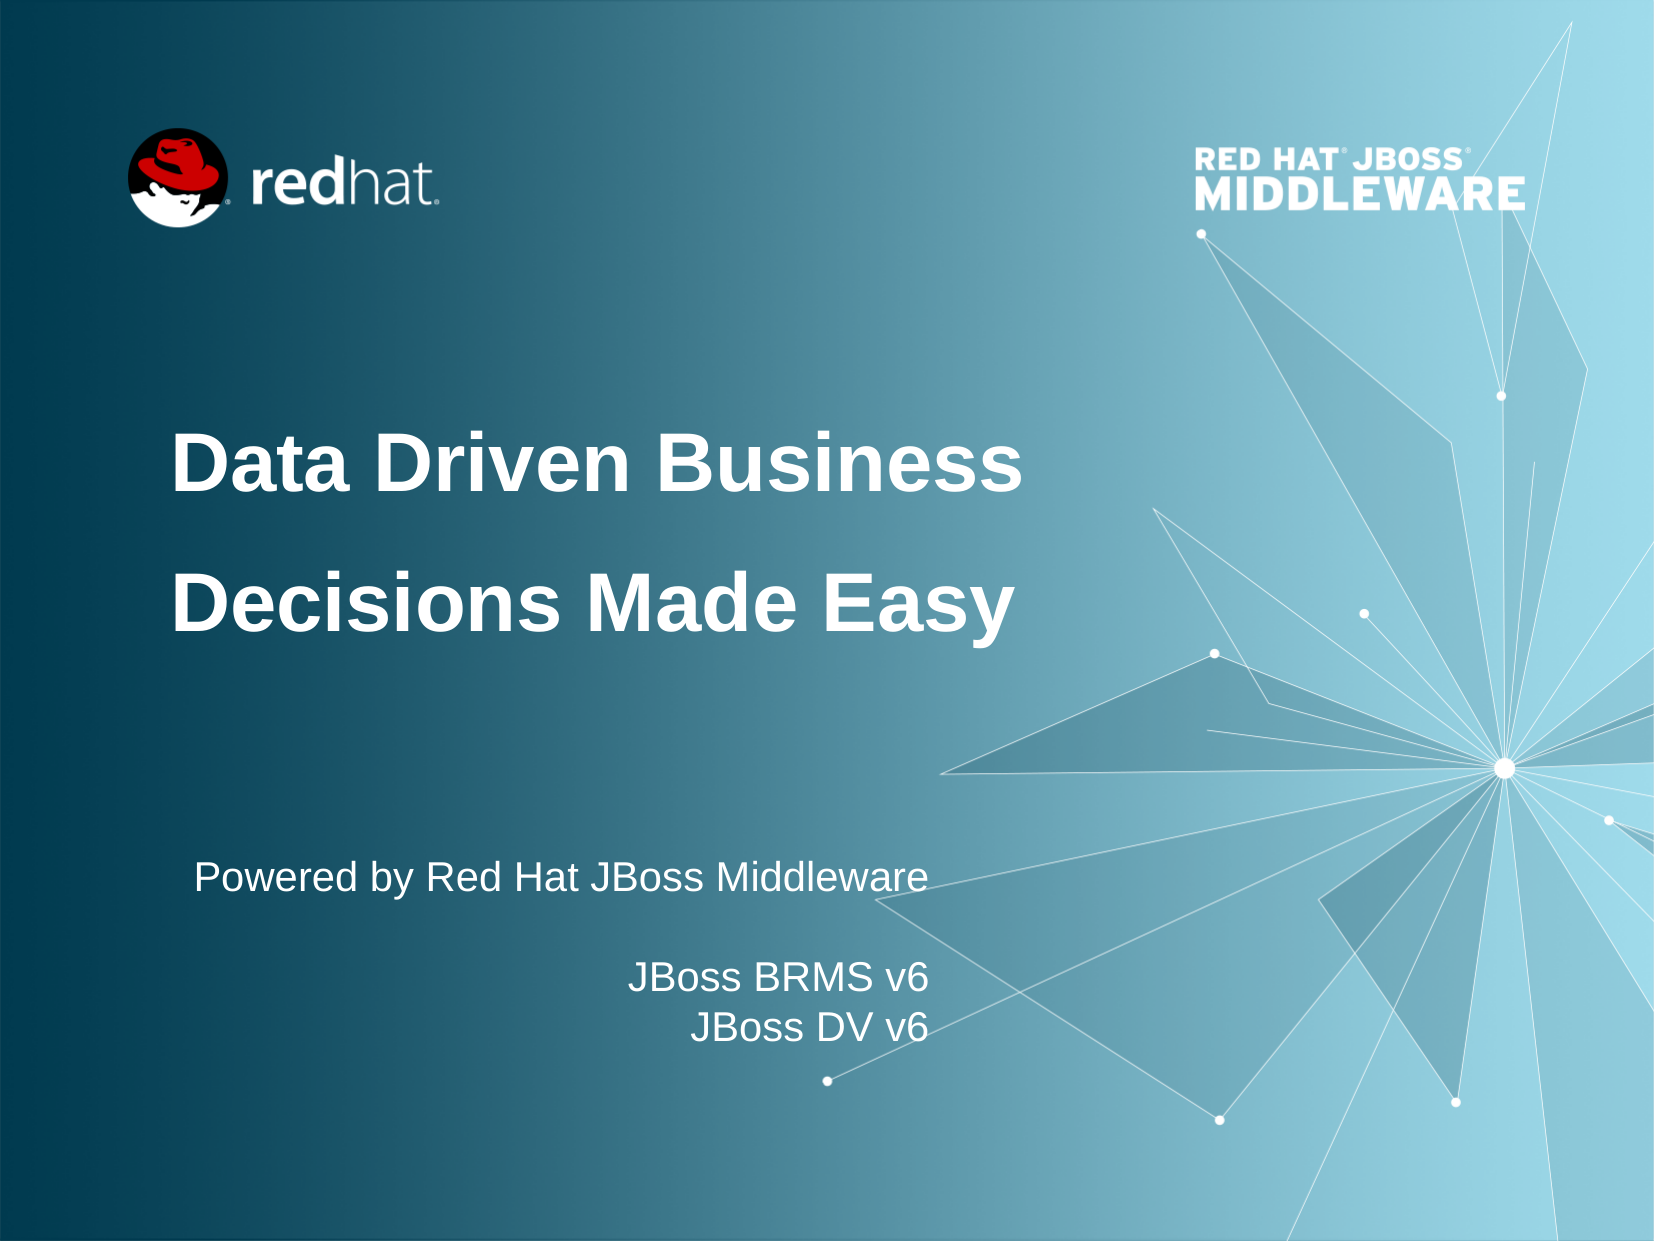

Data Driven Business Decisions Made Easy
Powered by Red Hat JBoss Middleware
JBoss BRMS v6
JBoss DV v6